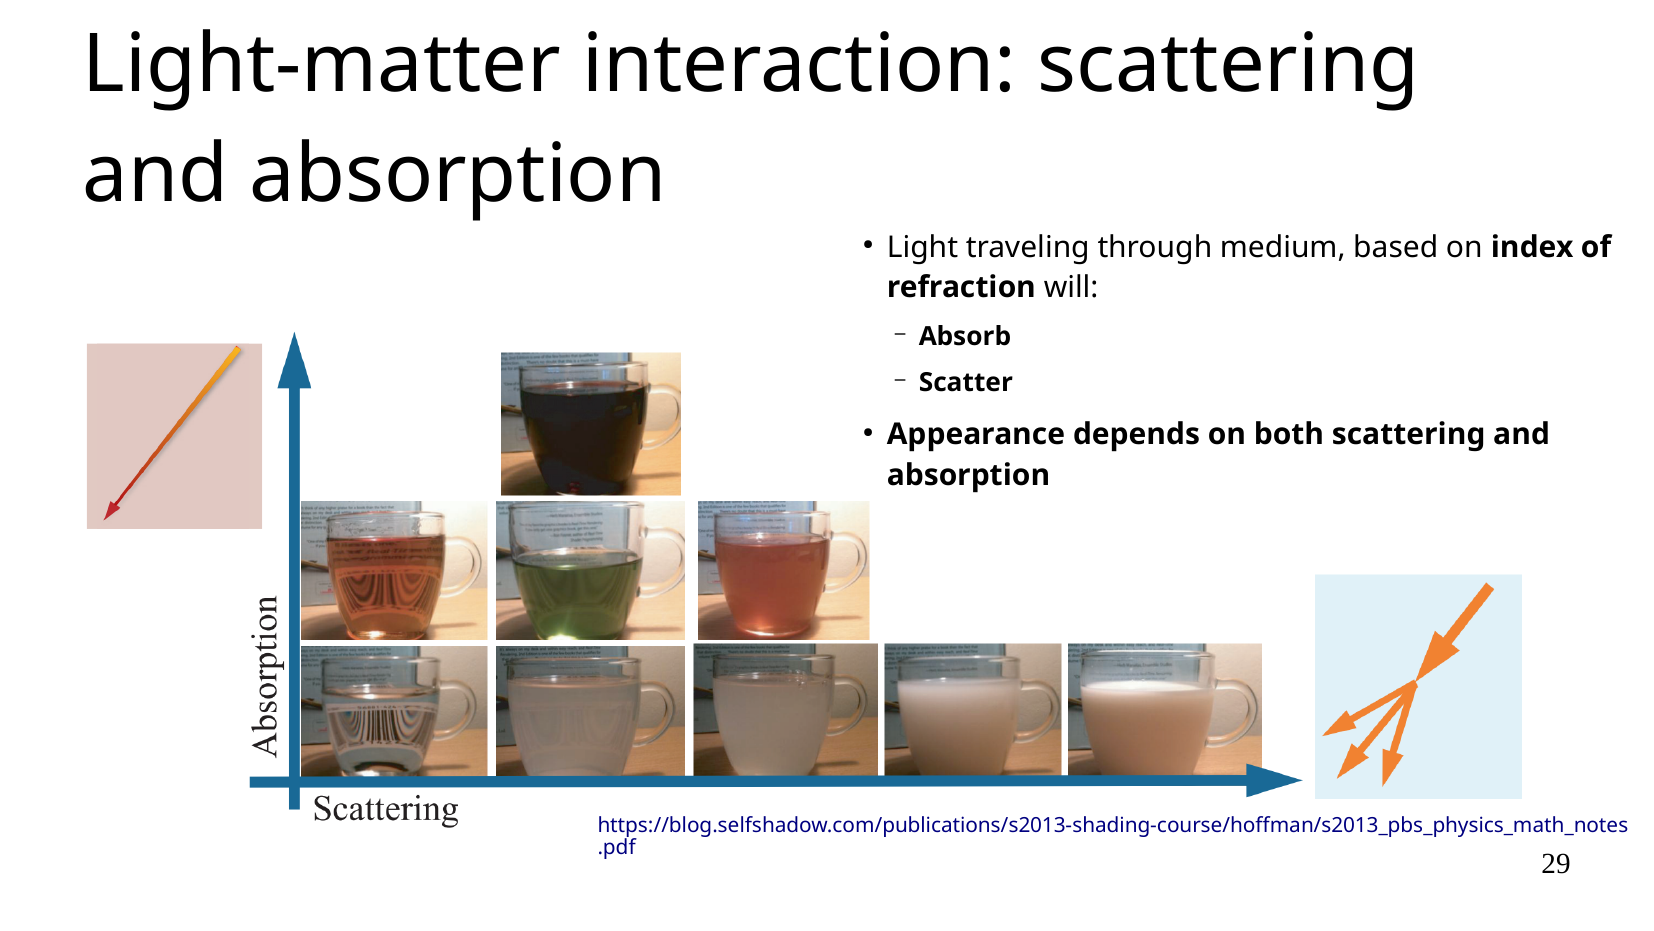

# Light-matter interaction: scattering and absorption
Light traveling through medium, based on index of refraction will:
Absorb
Scatter
Appearance depends on both scattering and absorption
https://blog.selfshadow.com/publications/s2013-shading-course/hoffman/s2013_pbs_physics_math_notes.pdf
29